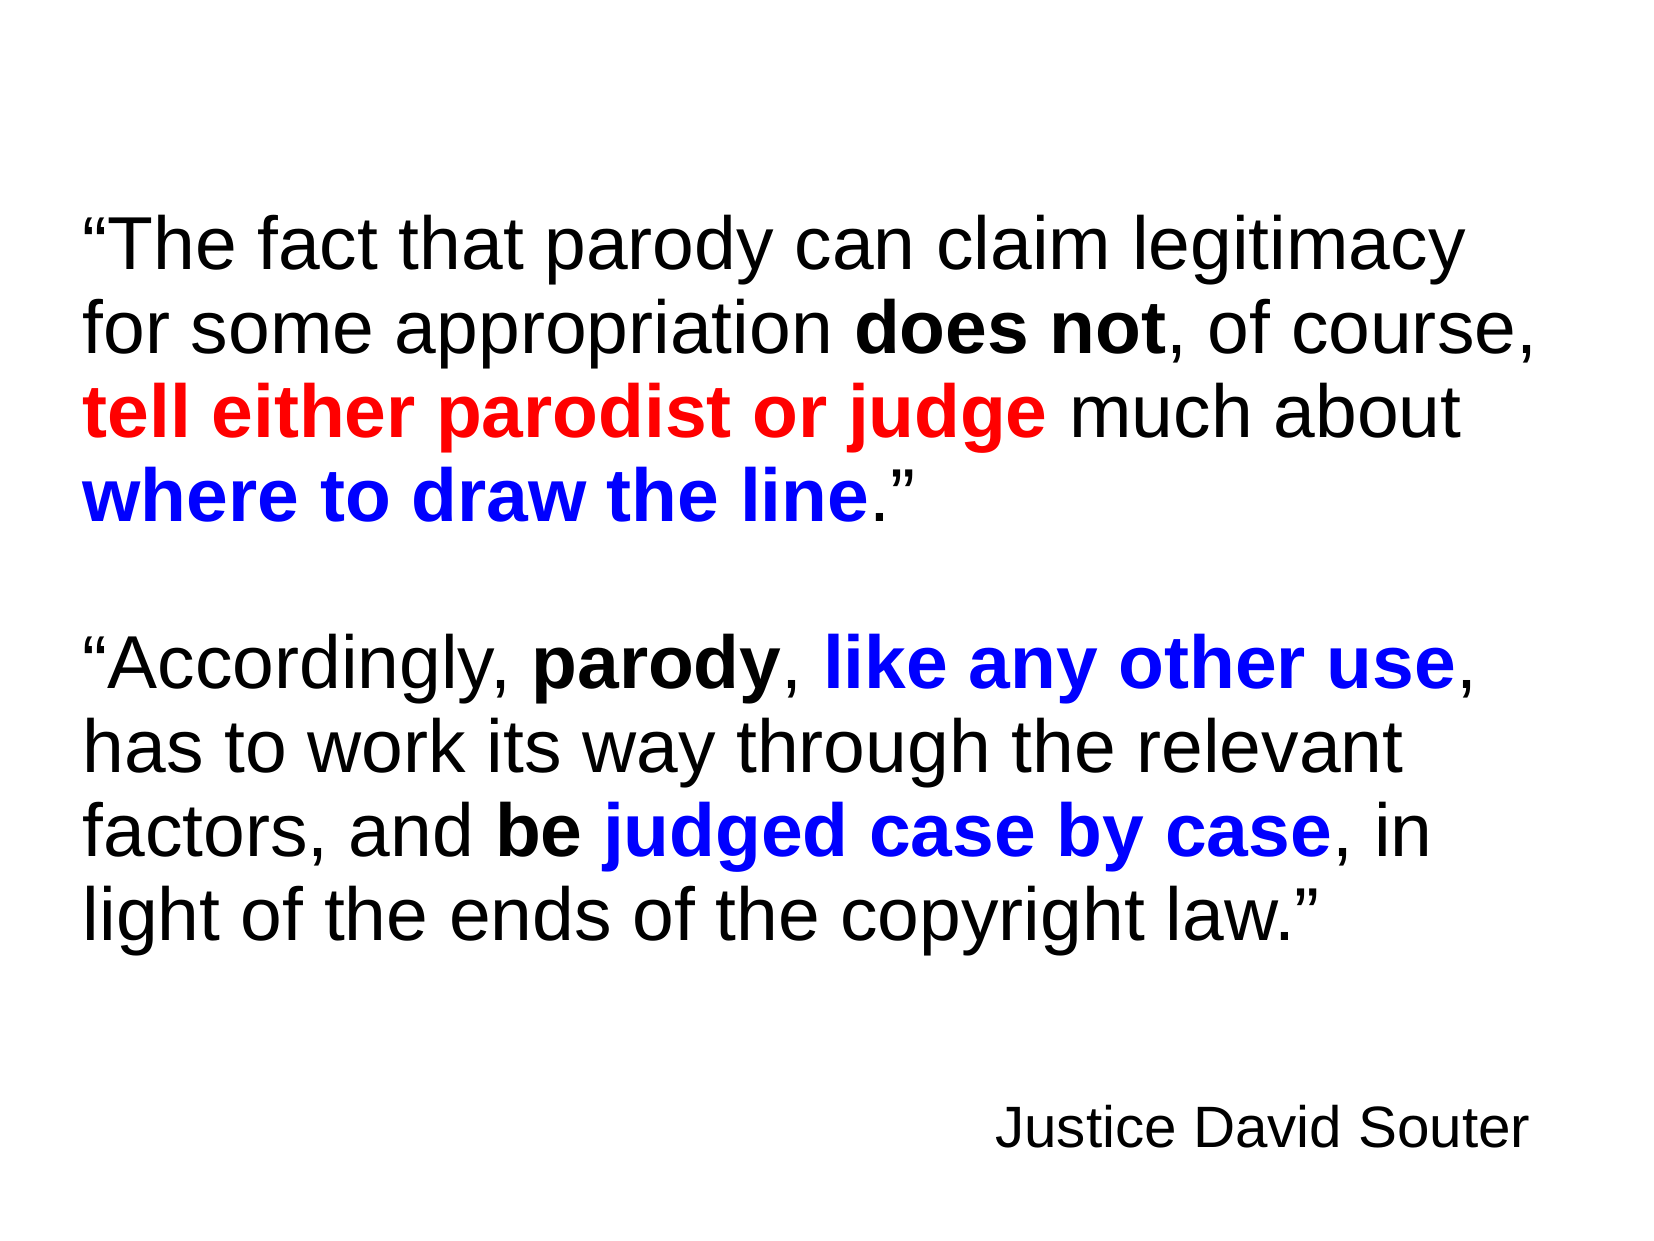

# “The fact that parody can claim legitimacy for some appropriation does not, of course, tell either parodist or judge much about where to draw the line.”
“Accordingly, parody, like any other use, has to work its way through the relevant factors, and be judged case by case, in light of the ends of the copyright law.”
Justice David Souter